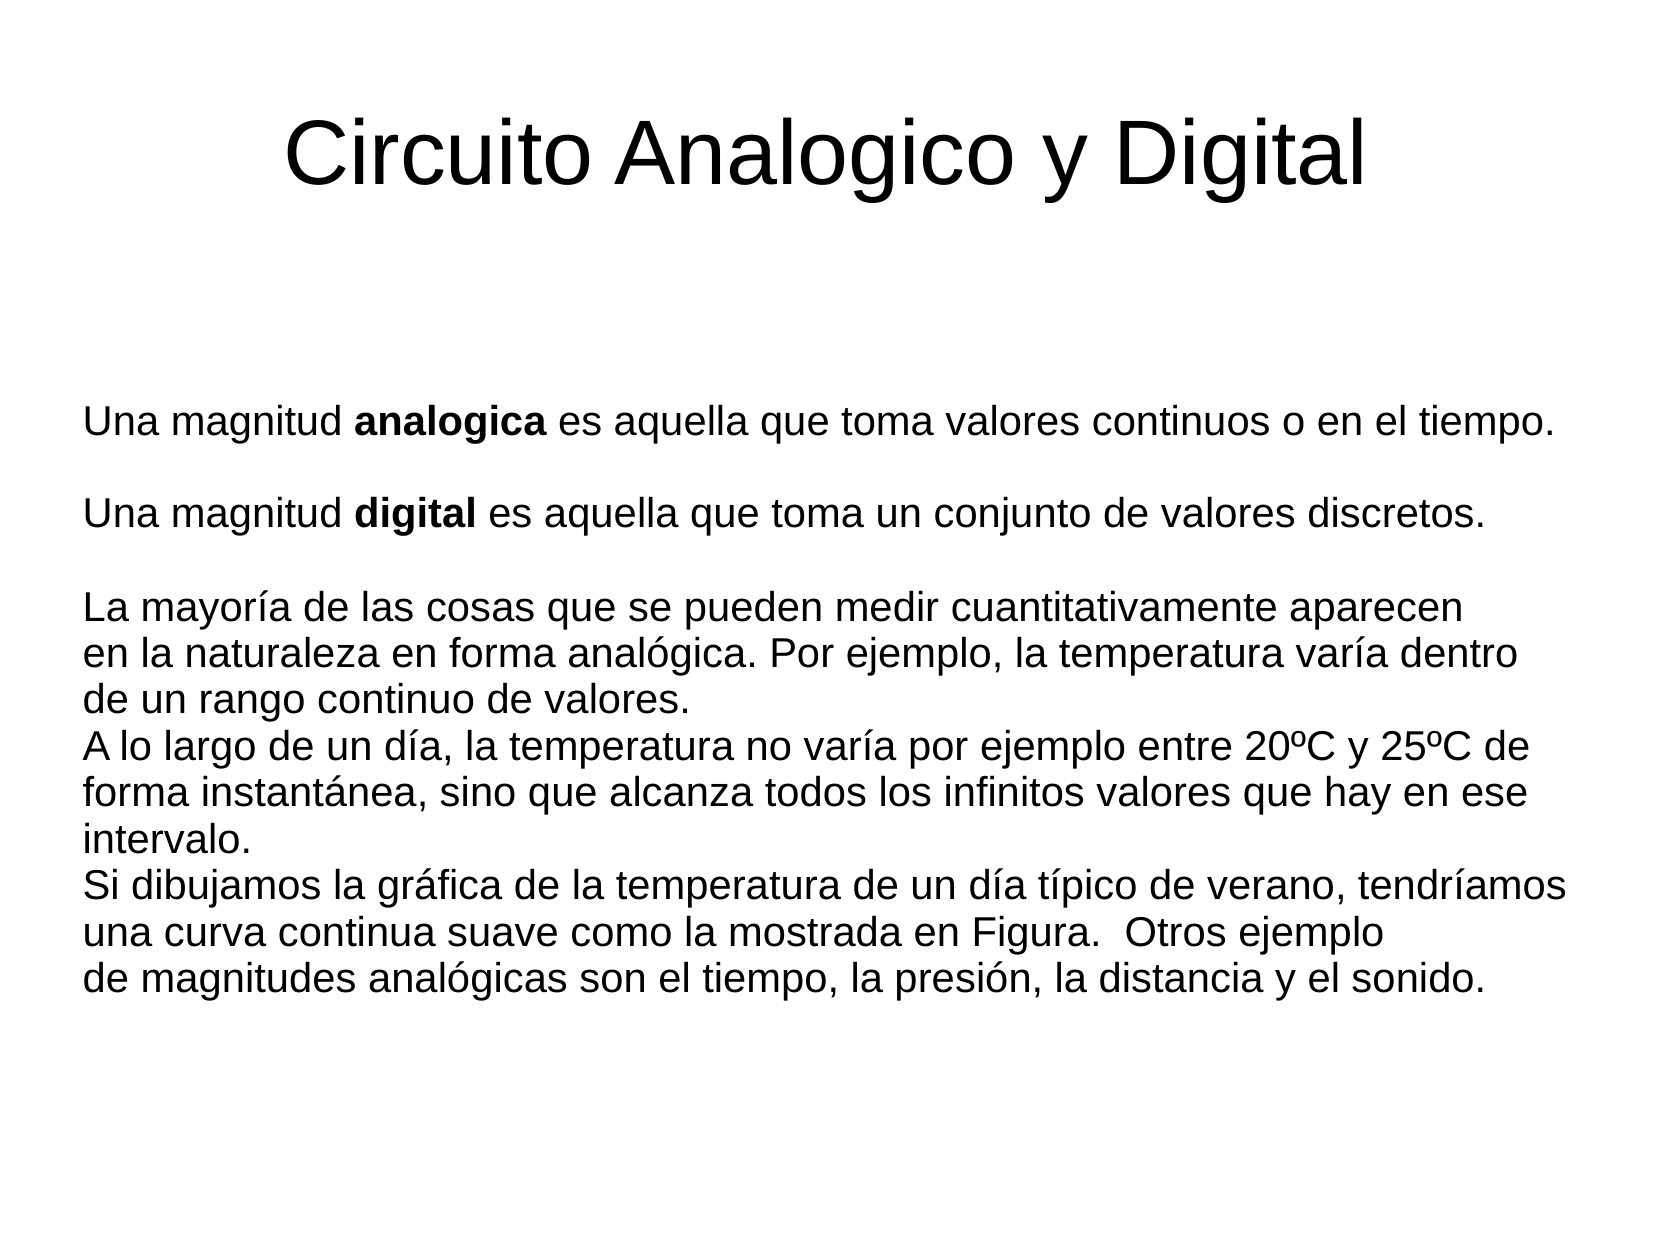

# Circuito Analogico y Digital
Una magnitud analogica es aquella que toma valores continuos o en el tiempo.
Una magnitud digital es aquella que toma un conjunto de valores discretos.
La mayoría de las cosas que se pueden medir cuantitativamente aparecen
en la naturaleza en forma analógica. Por ejemplo, la temperatura varía dentro de un rango continuo de valores.
A lo largo de un día, la temperatura no varía por ejemplo entre 20ºC y 25ºC de forma instantánea, sino que alcanza todos los infinitos valores que hay en ese intervalo.
Si dibujamos la gráfica de la temperatura de un día típico de verano, tendríamos una curva continua suave como la mostrada en Figura. Otros ejemplo
de magnitudes analógicas son el tiempo, la presión, la distancia y el sonido.